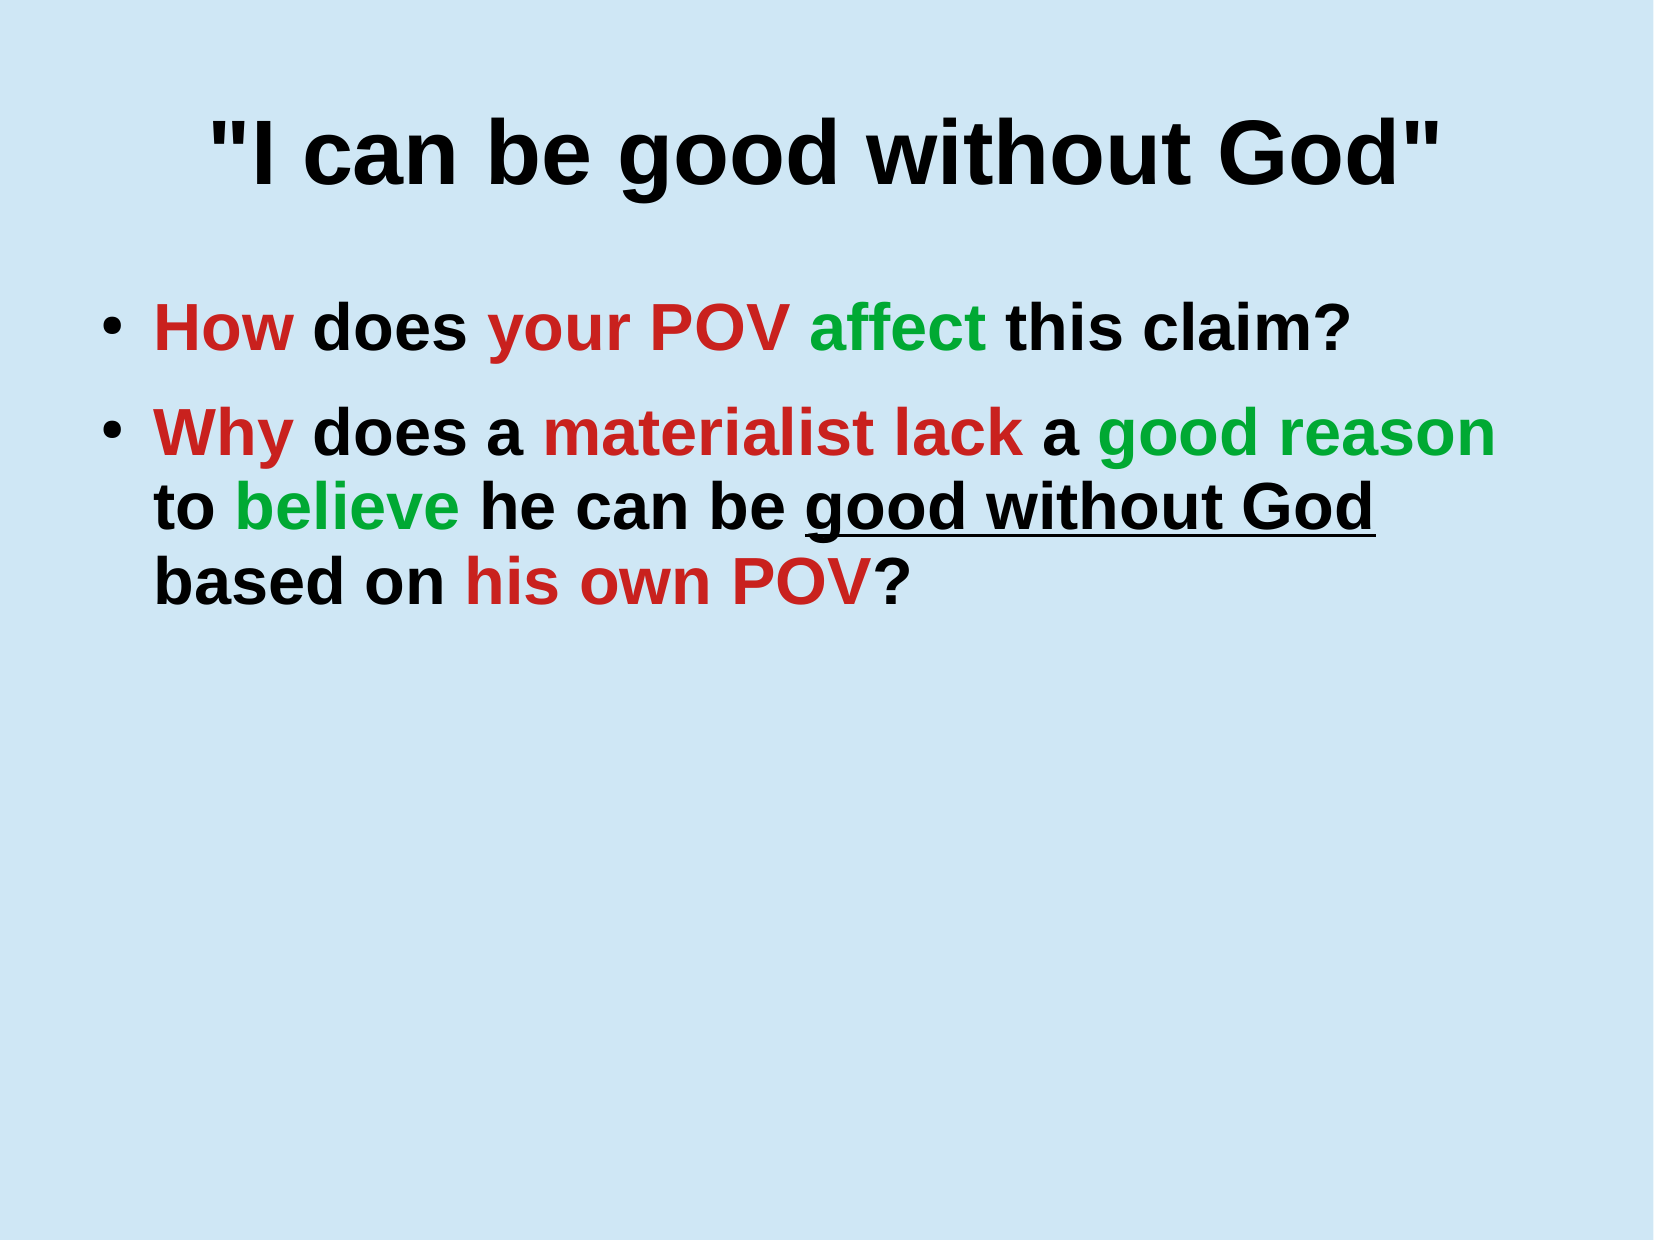

# "I can be good without God"
How does your POV affect this claim?
Why does a materialist lack a good reason
to believe he can be good without God
based on his own POV?